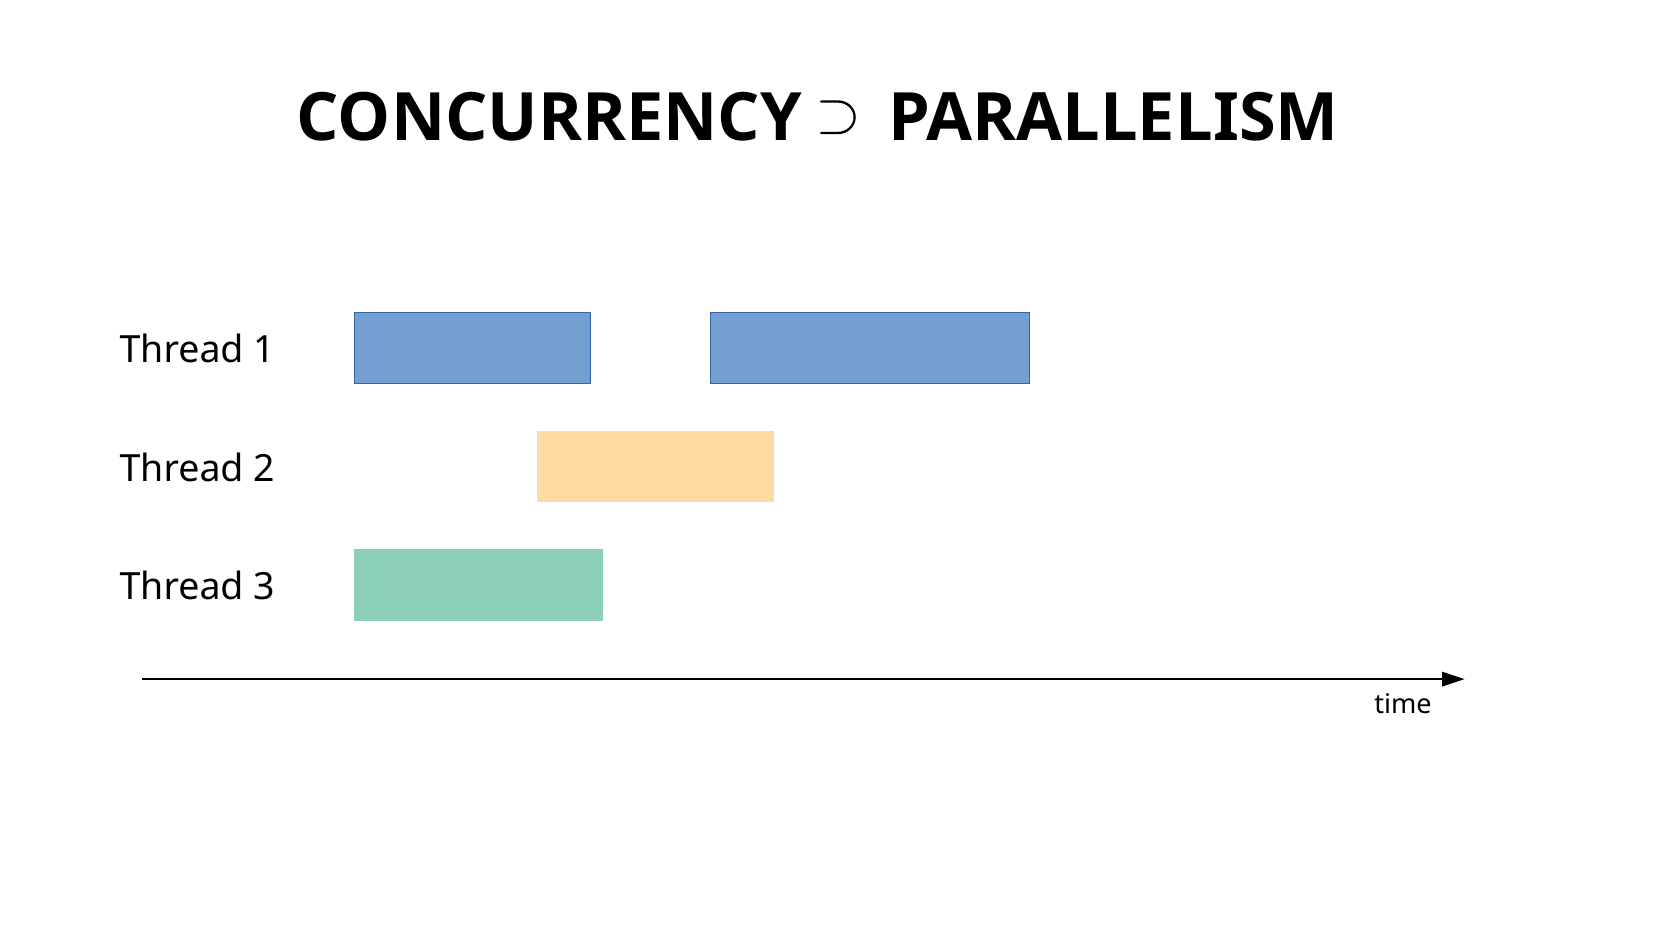

# CONCURRENCY PARALLELISM
Thread 1
Thread 2
Thread 3
time